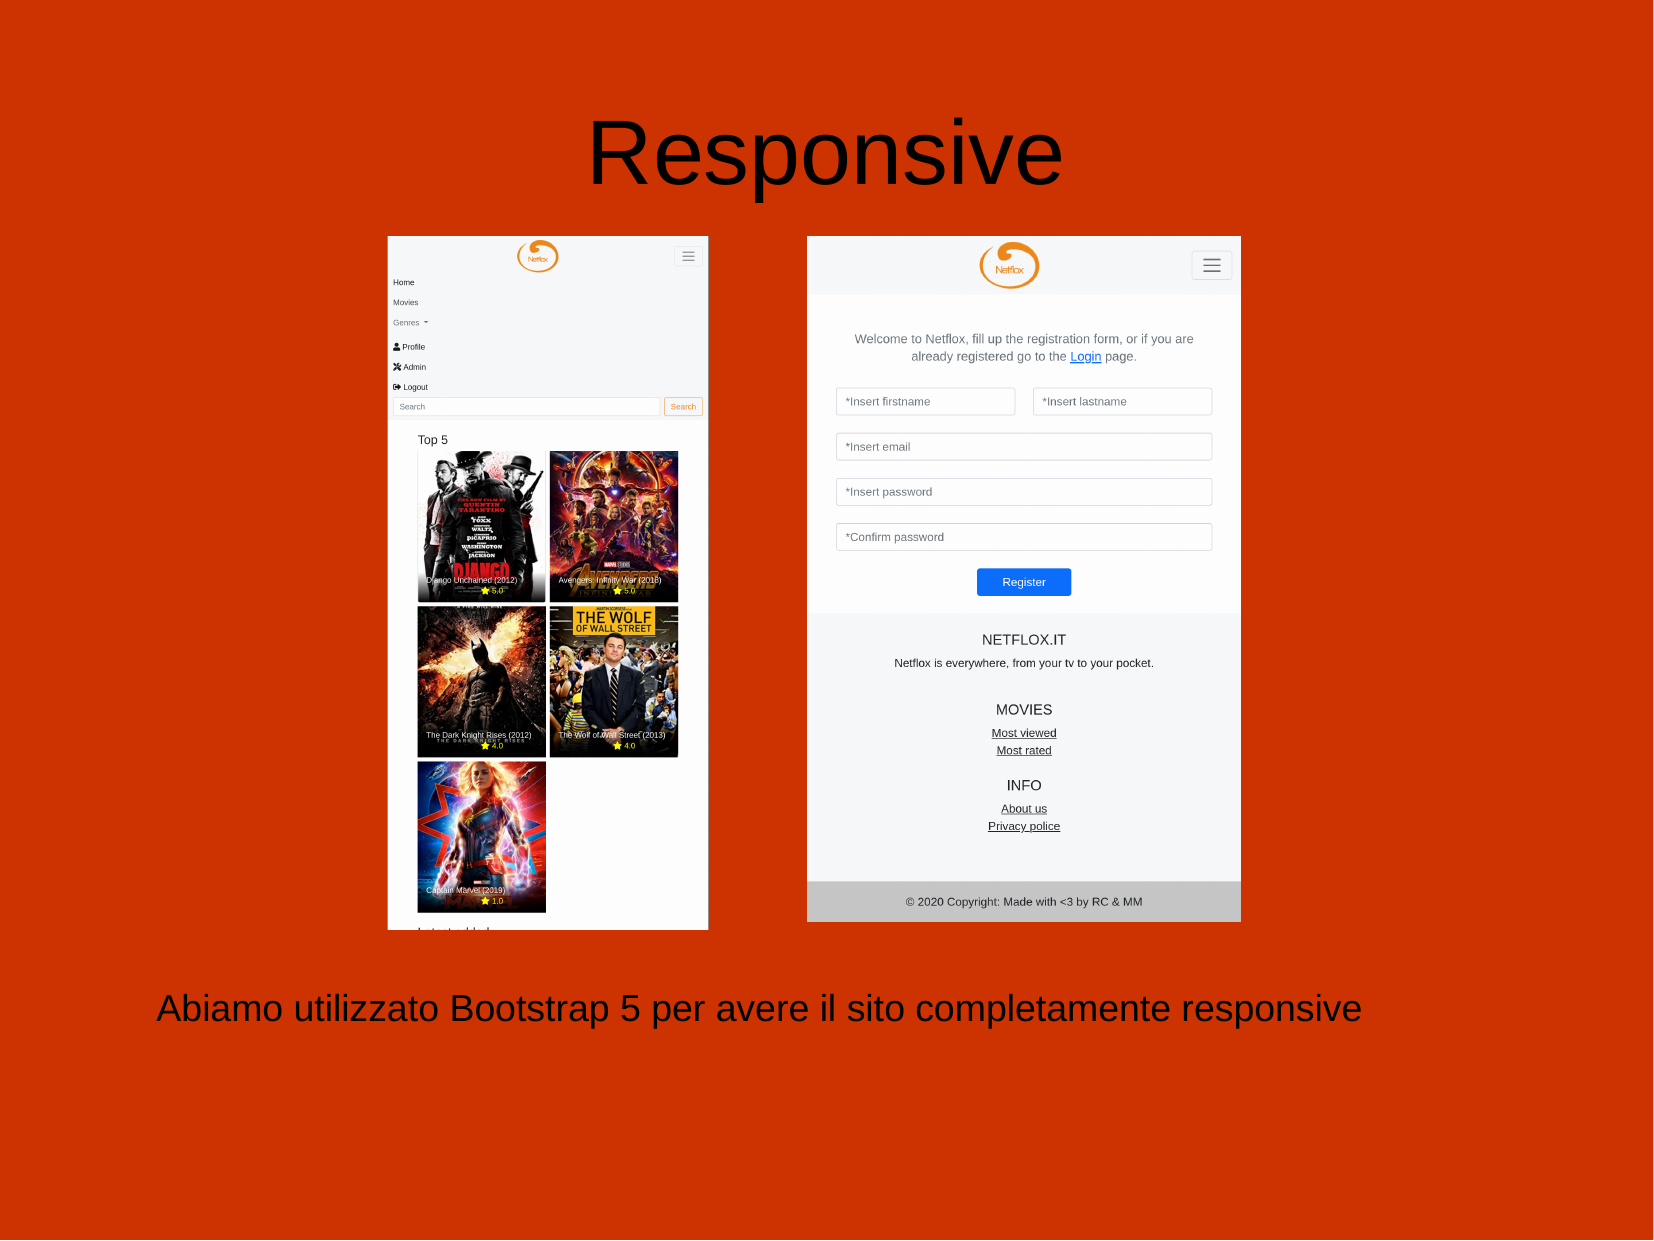

# Responsive
Abiamo utilizzato Bootstrap 5 per avere il sito completamente responsive